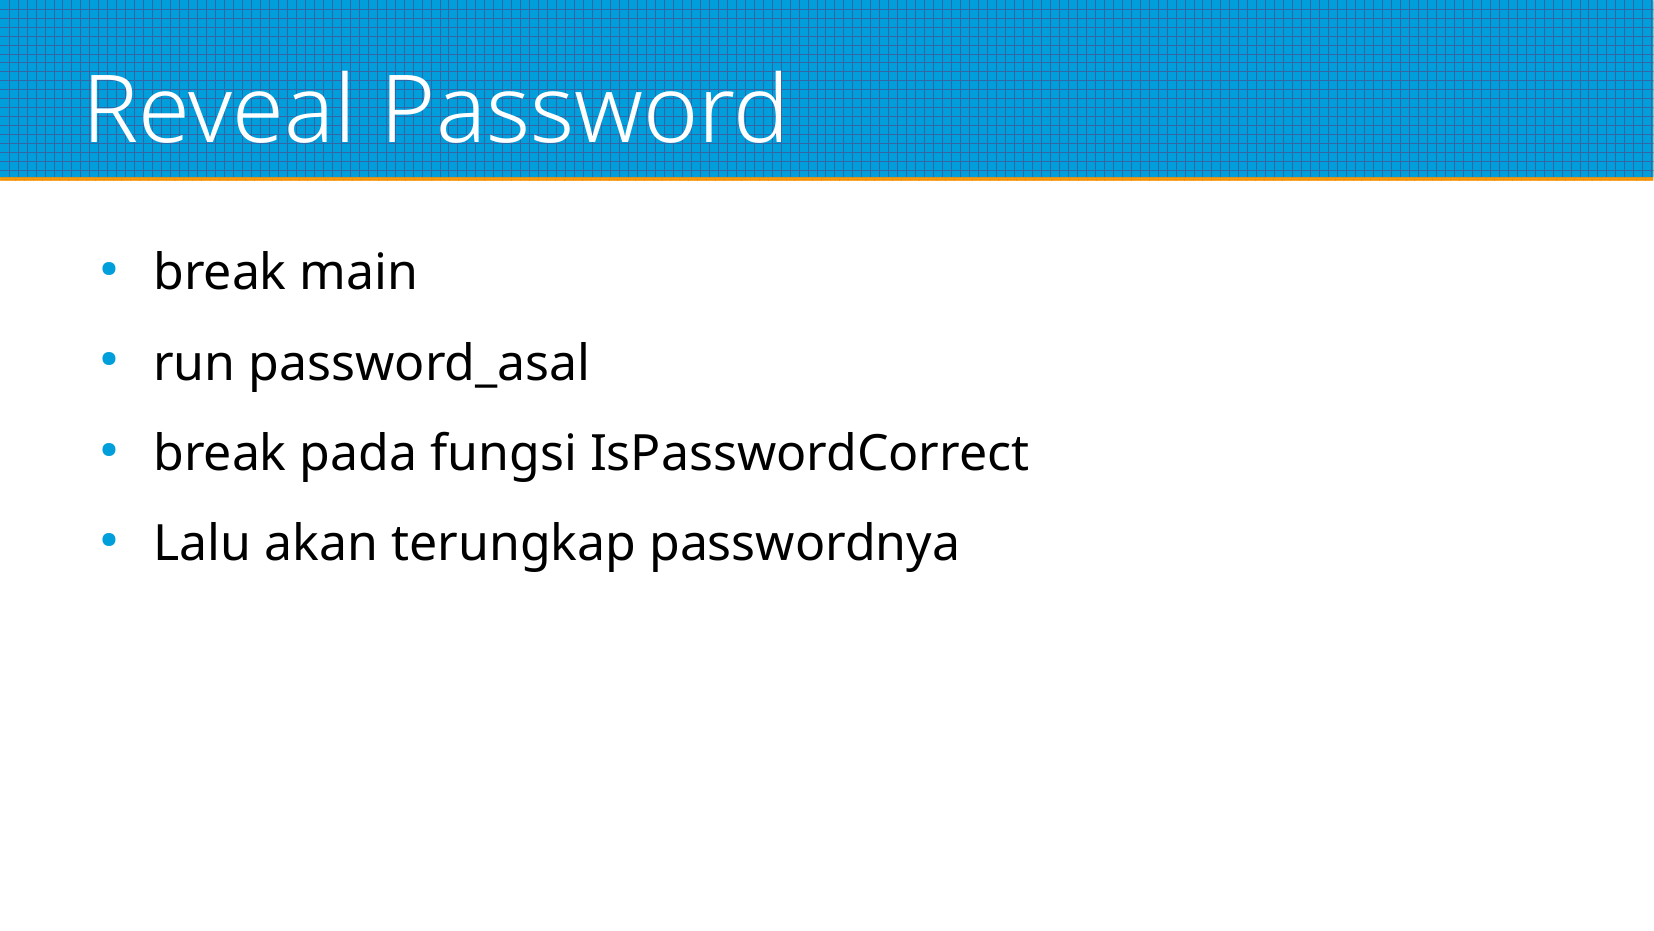

# Reveal Password
break main
run password_asal
break pada fungsi IsPasswordCorrect
Lalu akan terungkap passwordnya